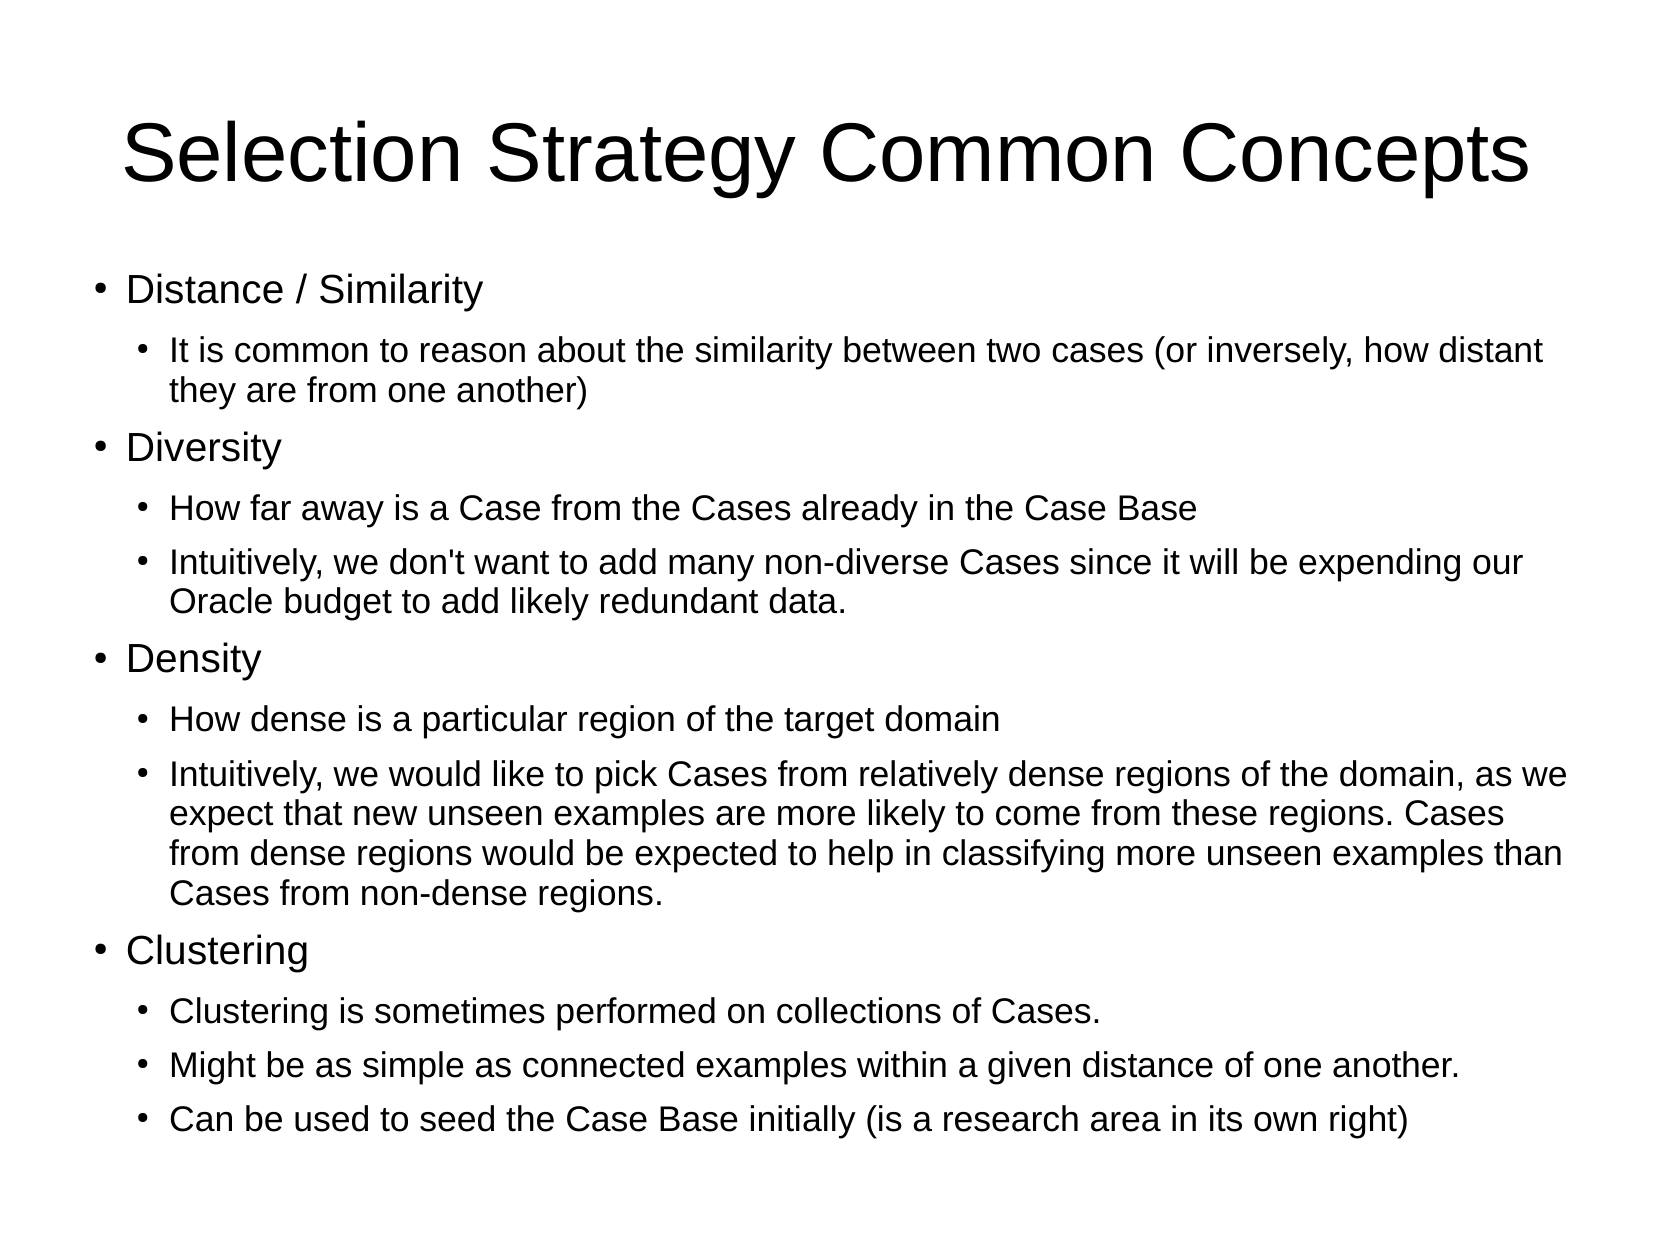

# Selection Strategy Common Concepts
Distance / Similarity
It is common to reason about the similarity between two cases (or inversely, how distant they are from one another)
Diversity
How far away is a Case from the Cases already in the Case Base
Intuitively, we don't want to add many non-diverse Cases since it will be expending our Oracle budget to add likely redundant data.
Density
How dense is a particular region of the target domain
Intuitively, we would like to pick Cases from relatively dense regions of the domain, as we expect that new unseen examples are more likely to come from these regions. Cases from dense regions would be expected to help in classifying more unseen examples than Cases from non-dense regions.
Clustering
Clustering is sometimes performed on collections of Cases.
Might be as simple as connected examples within a given distance of one another.
Can be used to seed the Case Base initially (is a research area in its own right)